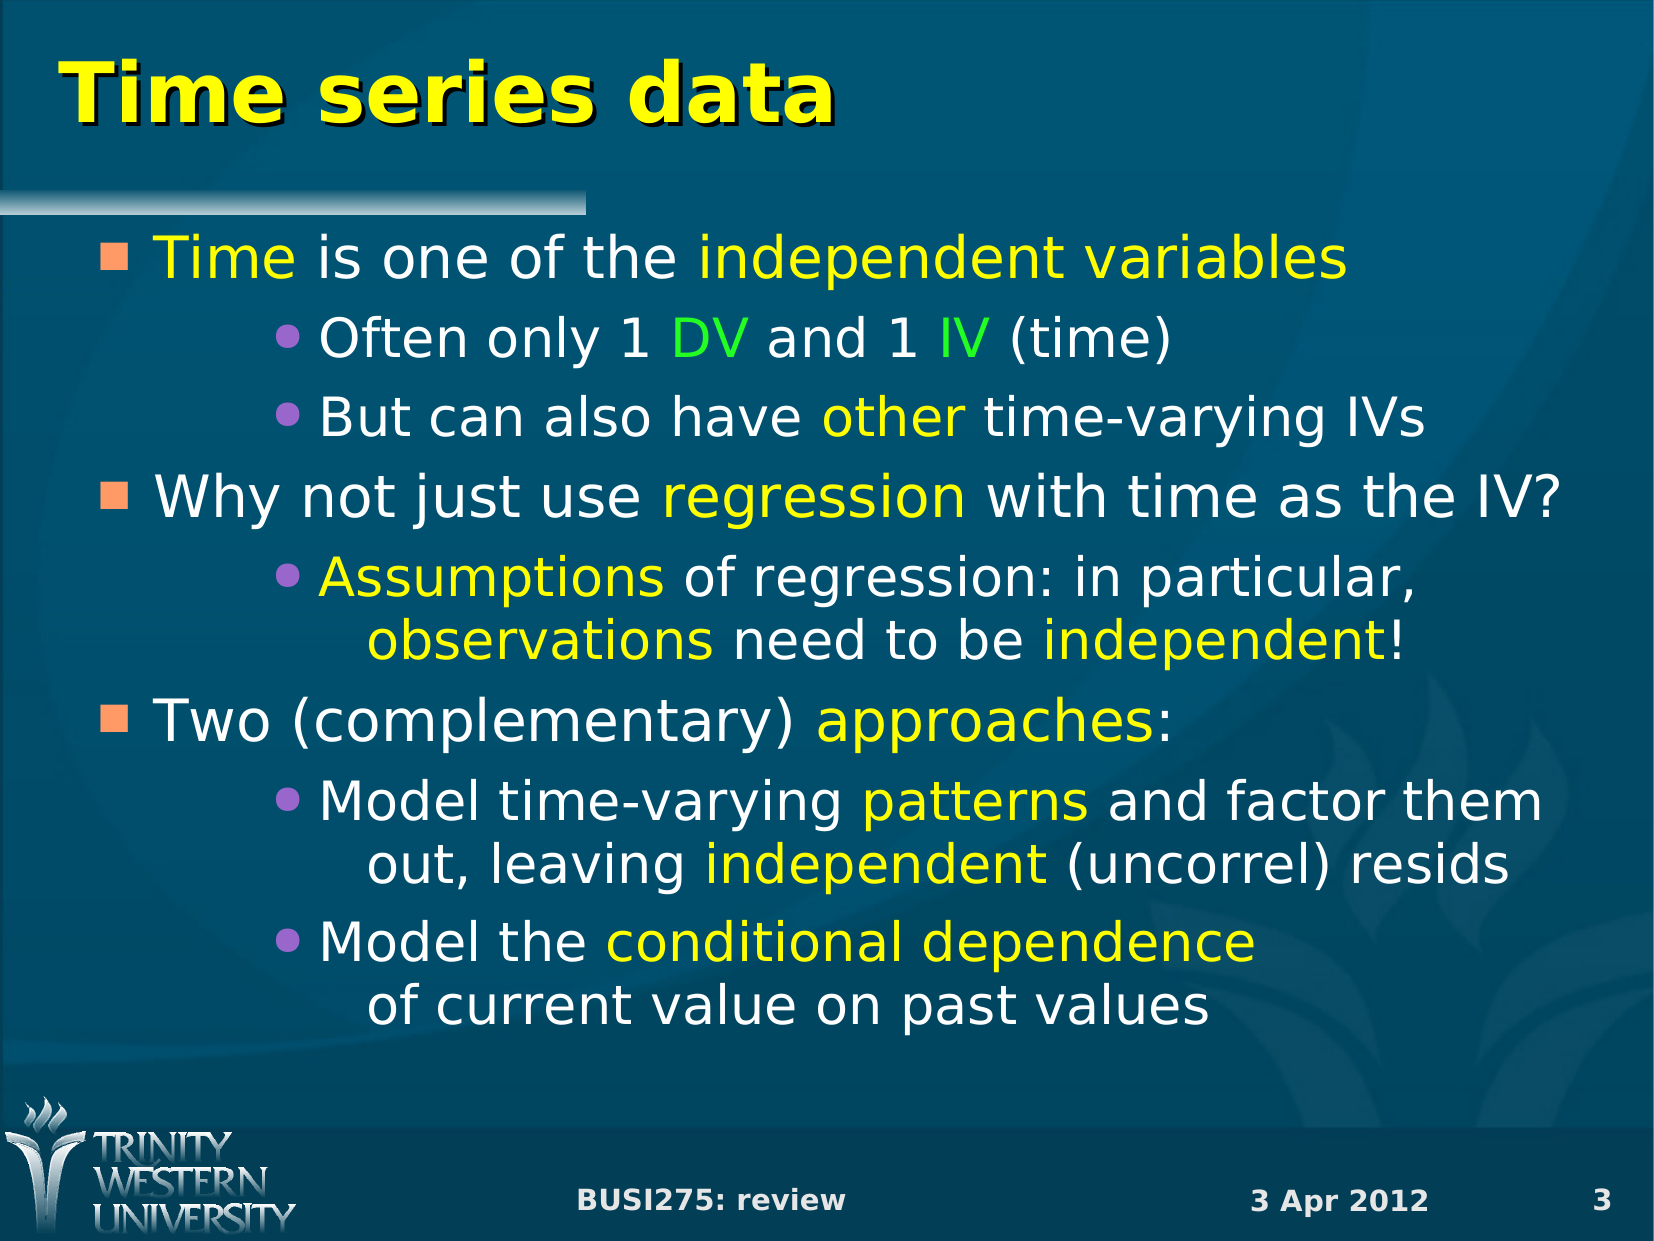

# Time series data
Time is one of the independent variables
Often only 1 DV and 1 IV (time)
But can also have other time-varying IVs
Why not just use regression with time as the IV?
Assumptions of regression: in particular,
observations need to be independent!
Two (complementary) approaches:
Model time-varying patterns and factor them out, leaving independent (uncorrel) resids
Model the conditional dependence
of current value on past values
BUSI275: review
3 Apr 2012
3